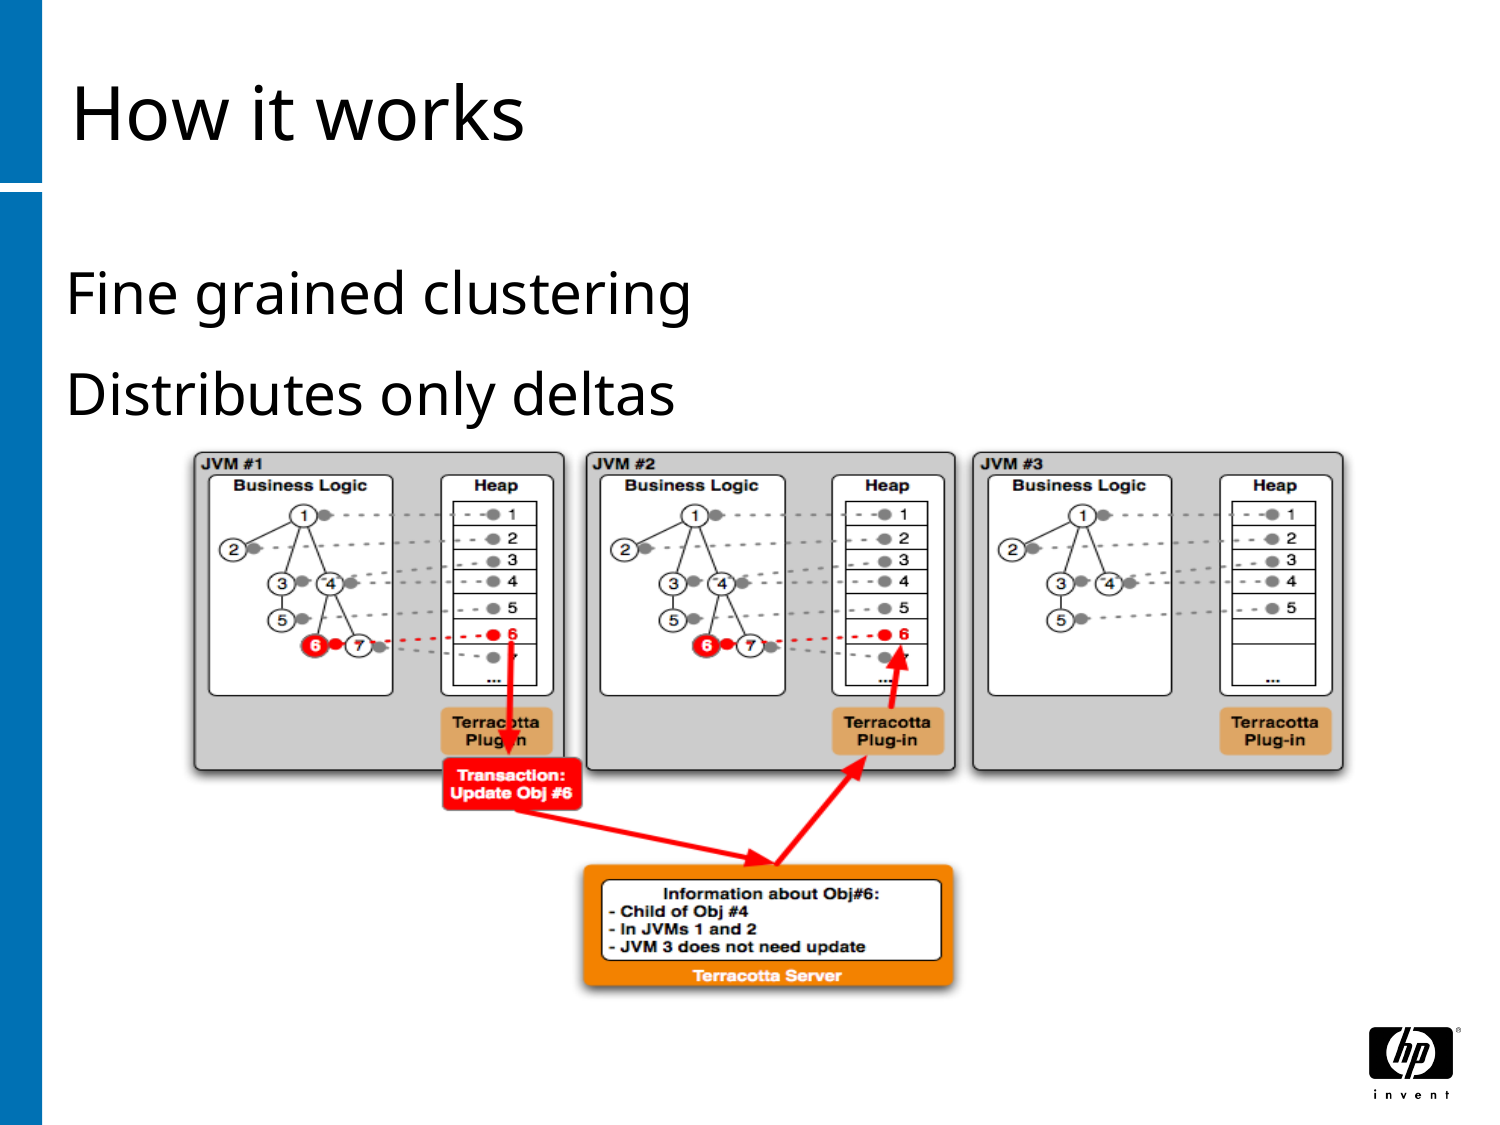

# How it works
Fine grained clustering
Distributes only deltas